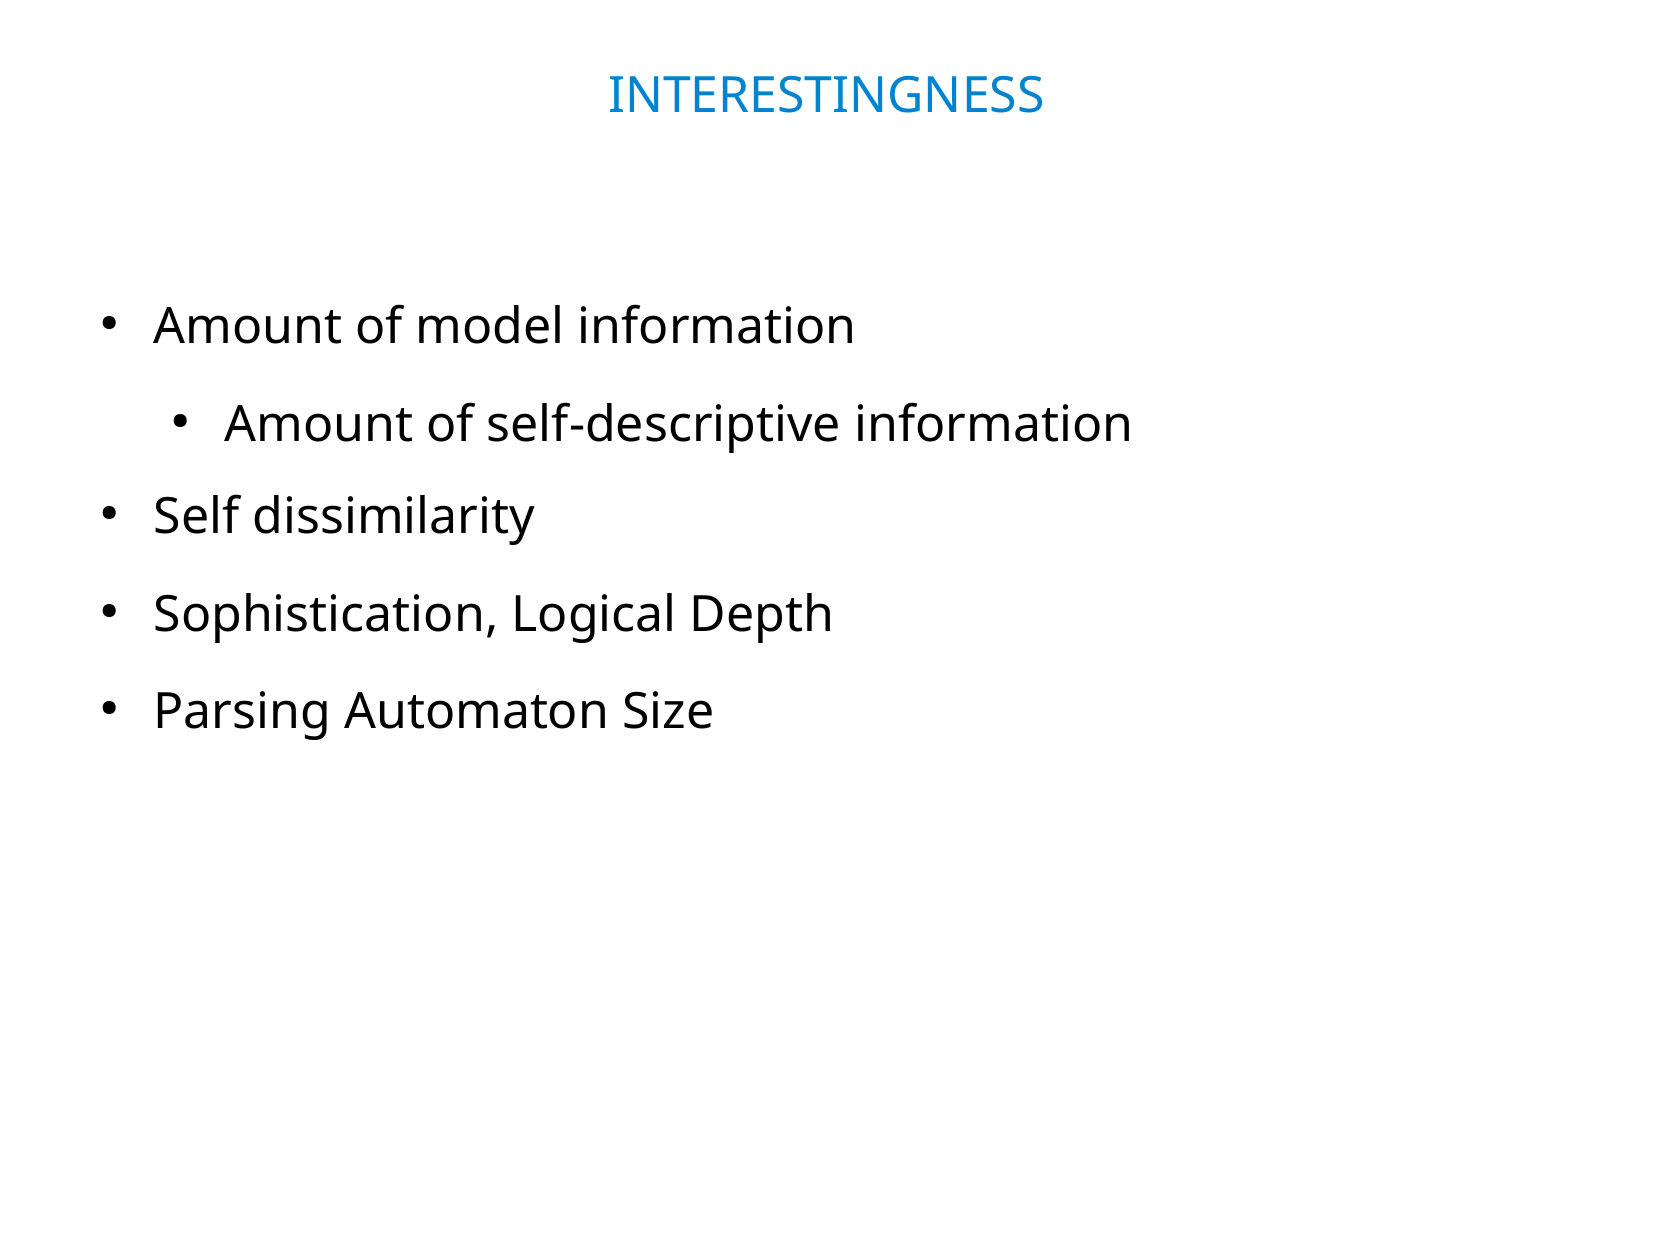

# INTERESTINGNESS
Amount of model information
Amount of self-descriptive information
Self dissimilarity
Sophistication, Logical Depth
Parsing Automaton Size